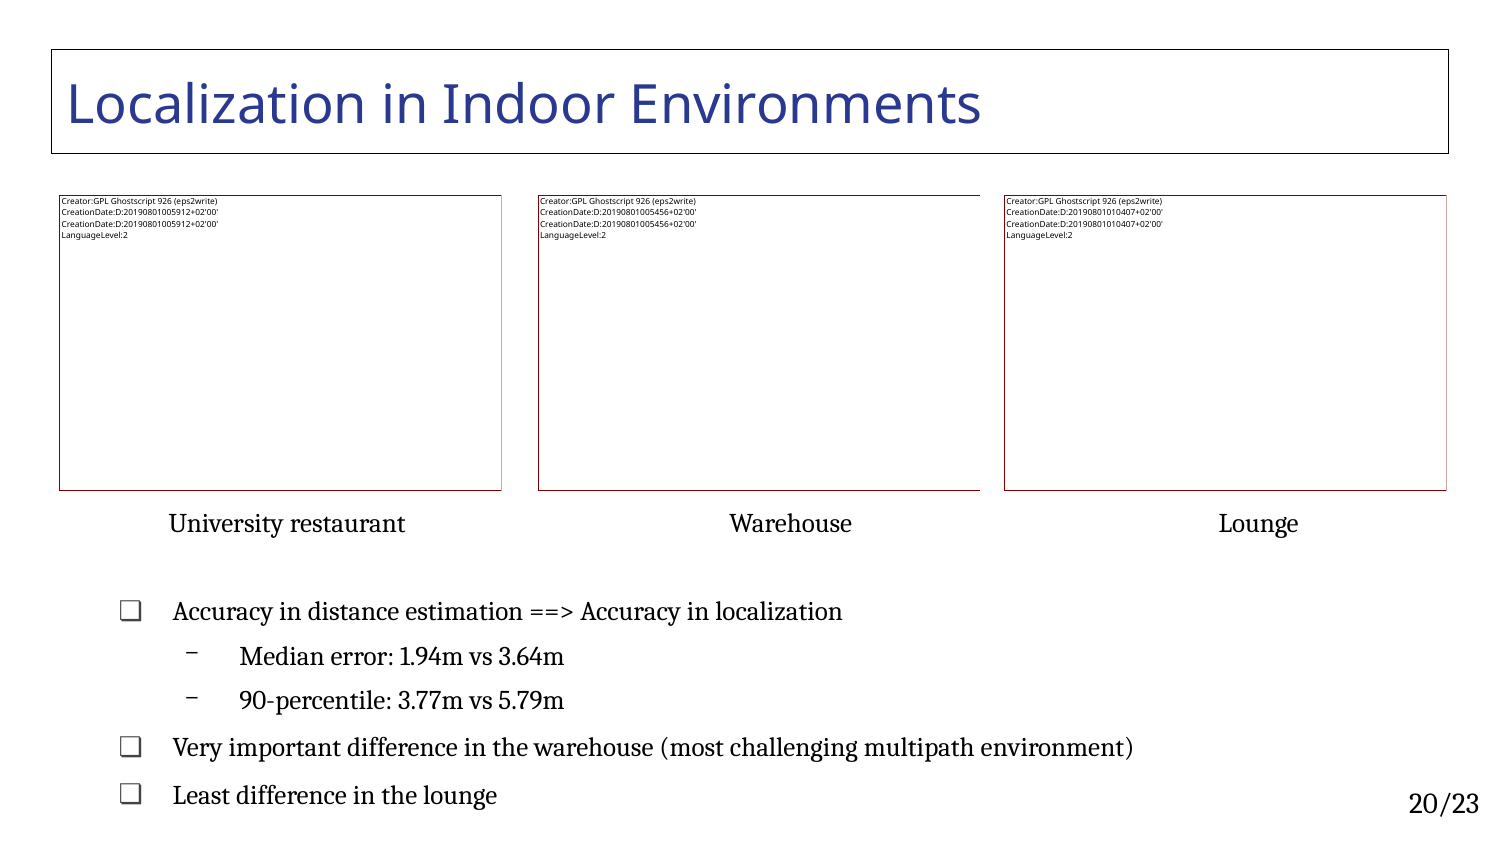

Localization in Indoor Environments
# Company
University restaurant 				 Warehouse 					Lounge
Accuracy in distance estimation ==> Accuracy in localization
Median error: 1.94m vs 3.64m
90-percentile: 3.77m vs 5.79m
Very important difference in the warehouse (most challenging multipath environment)
Least difference in the lounge